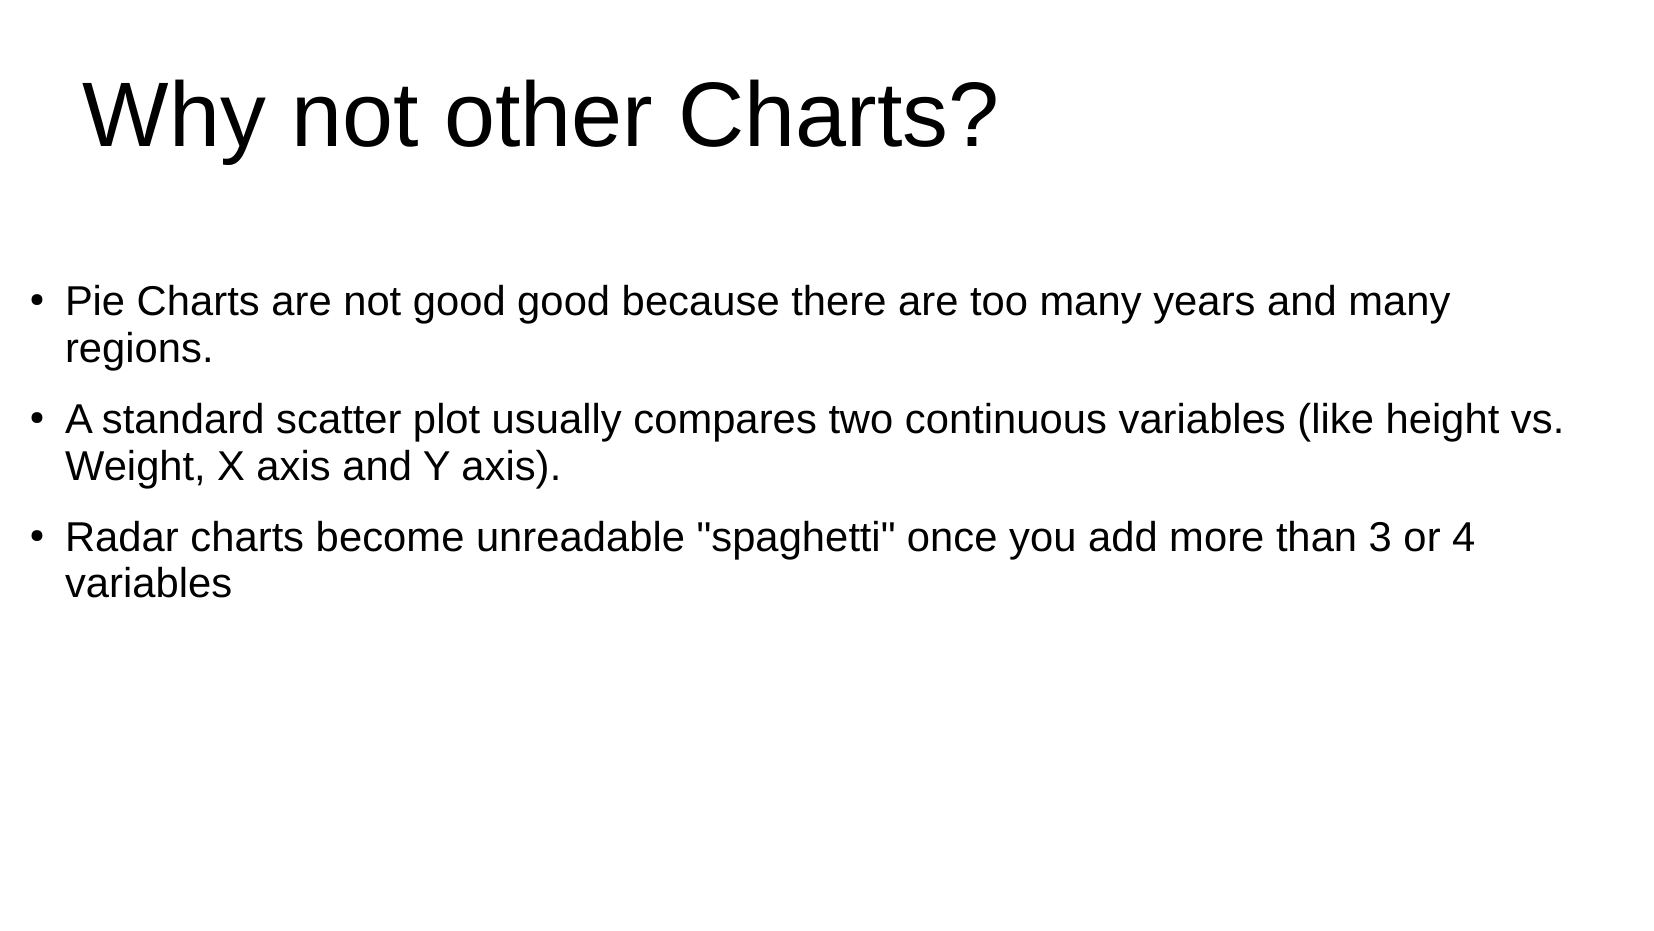

# Why not other Charts?
Pie Charts are not good good because there are too many years and many regions.
A standard scatter plot usually compares two continuous variables (like height vs. Weight, X axis and Y axis).
Radar charts become unreadable "spaghetti" once you add more than 3 or 4 variables